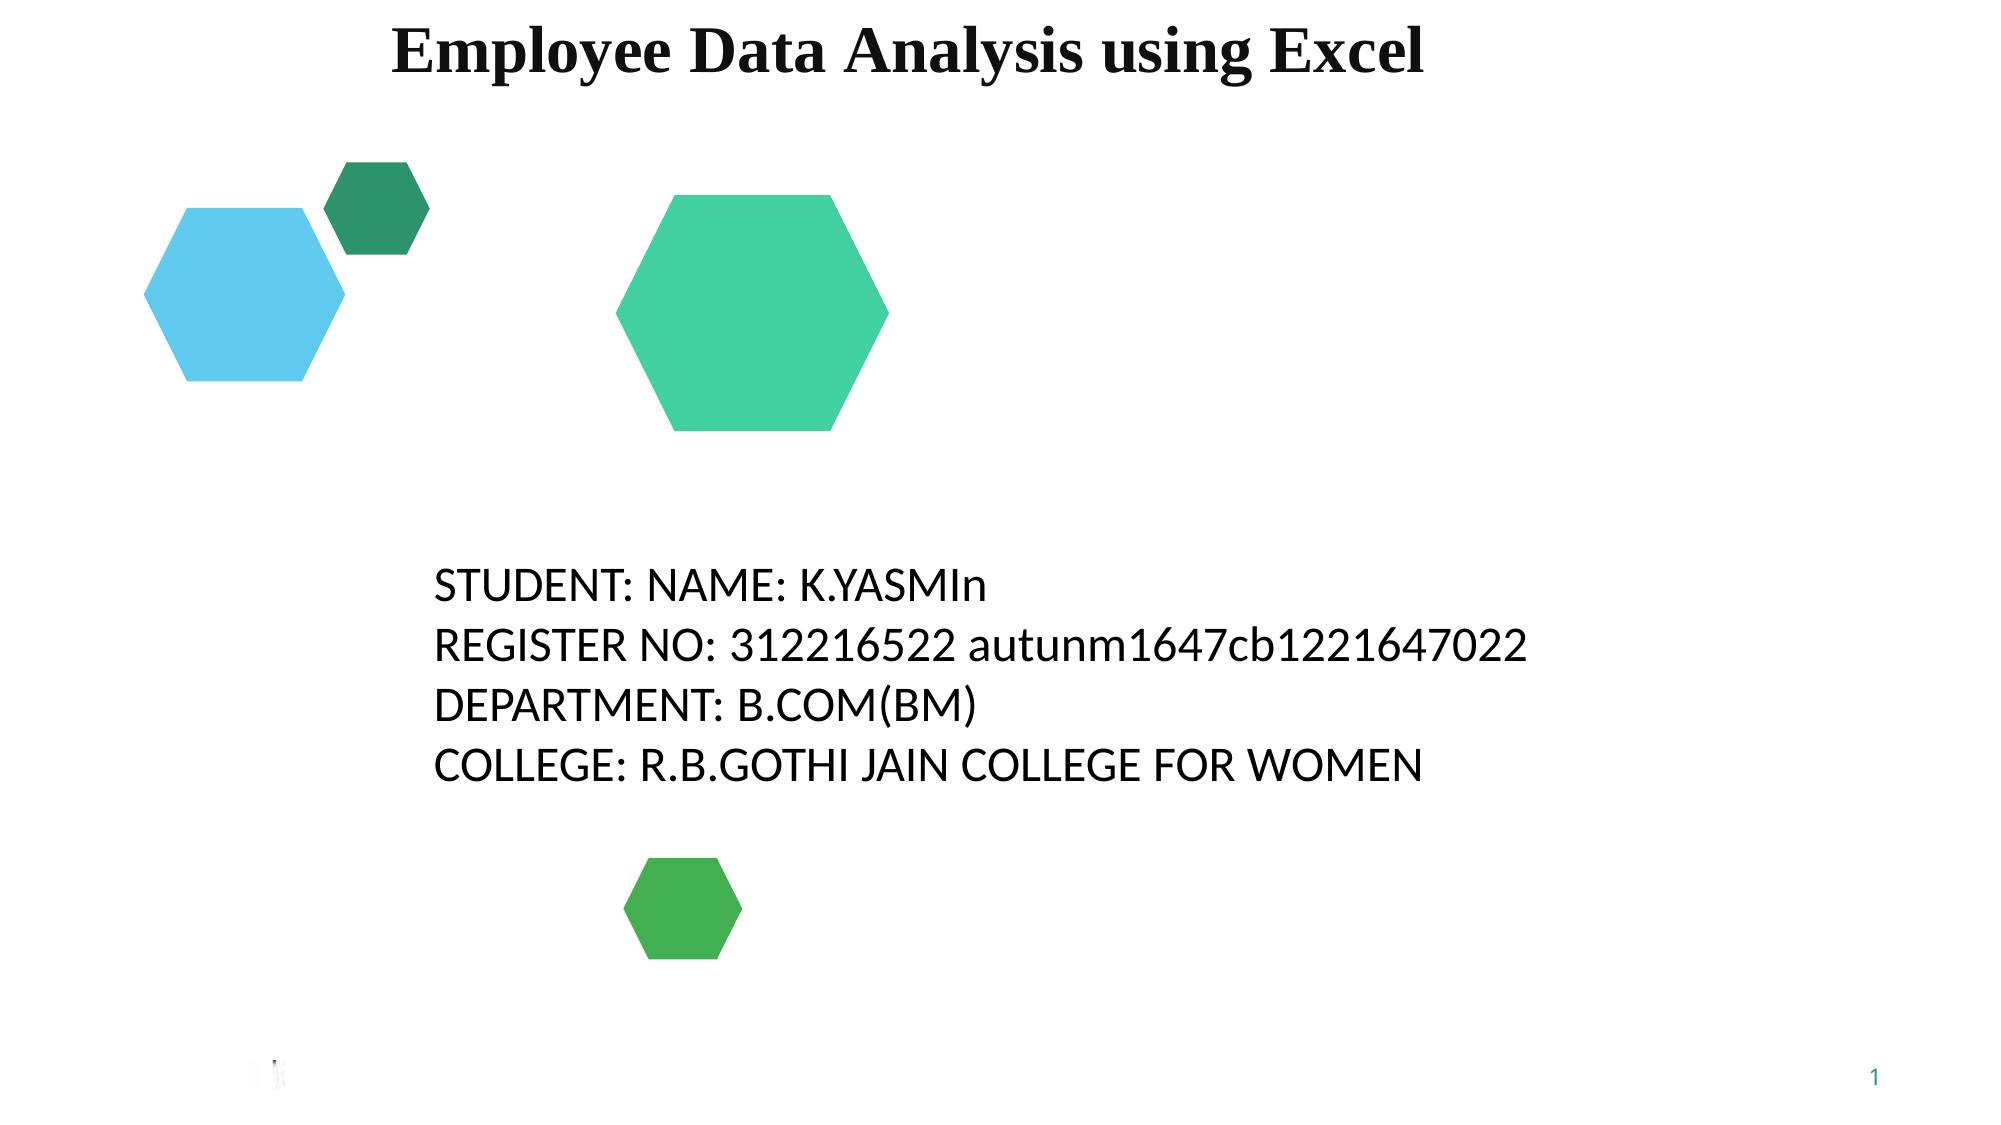

# Employee Data Analysis using Excel
STUDENT: NAME: K.YASMIn
REGISTER NO: 312216522 autunm1647cb1221647022
DEPARTMENT: B.COM(BM)
COLLEGE: R.B.GOTHI JAIN COLLEGE FOR WOMEN